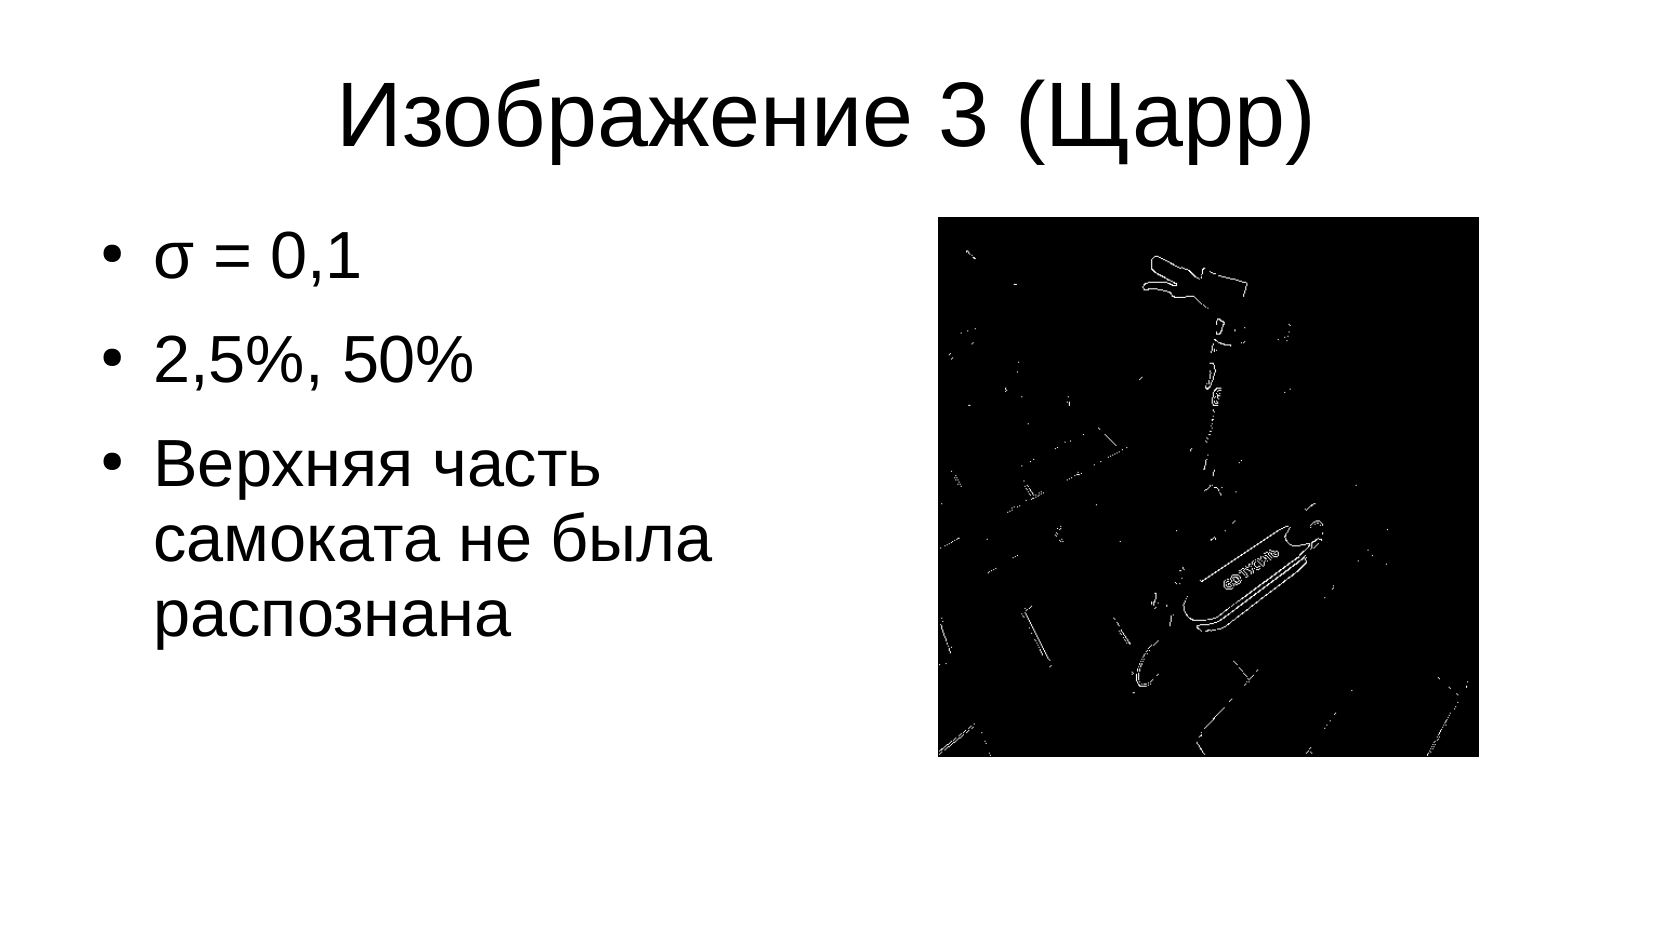

# Изображение 3 (Щарр)
σ = 0,1
2,5%, 50%
Верхняя часть самоката не была распознана